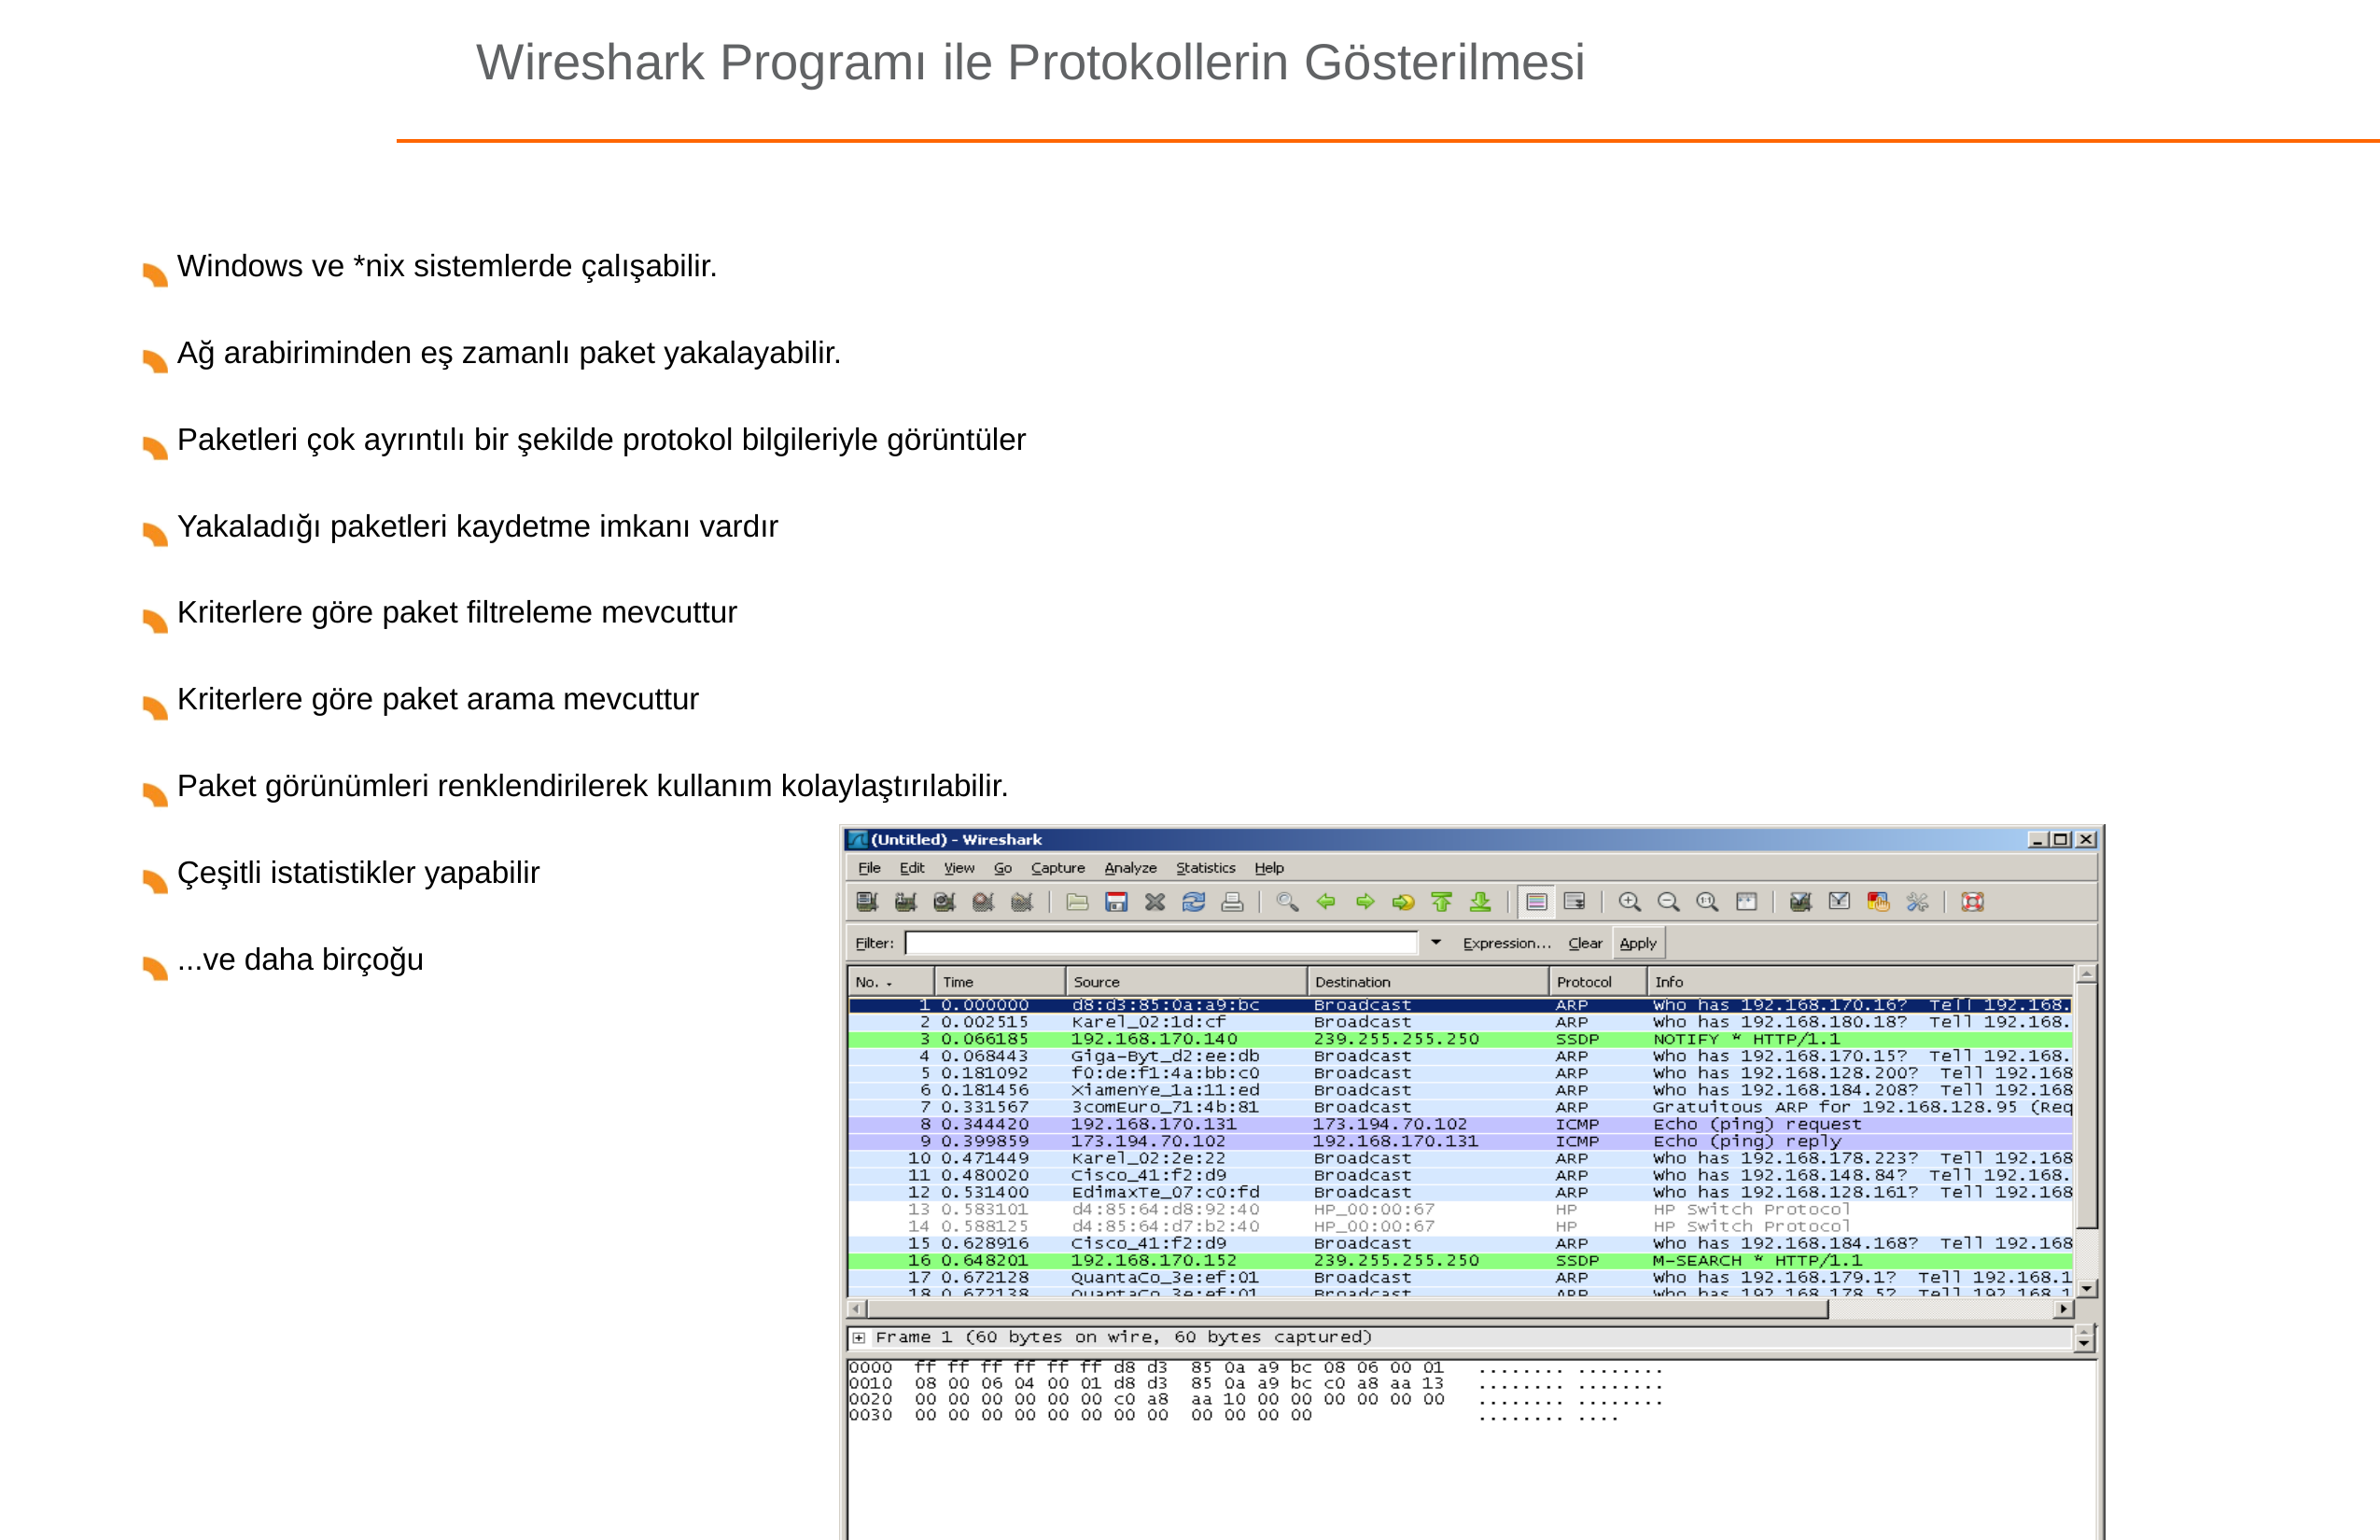

Wireshark Programı ile Protokollerin Gösterilmesi
Windows ve *nix sistemlerde çalışabilir.
Ağ arabiriminden eş zamanlı paket yakalayabilir.
Paketleri çok ayrıntılı bir şekilde protokol bilgileriyle görüntüler
Yakaladığı paketleri kaydetme imkanı vardır
Kriterlere göre paket filtreleme mevcuttur
Kriterlere göre paket arama mevcuttur
Paket görünümleri renklendirilerek kullanım kolaylaştırılabilir.
Çeşitli istatistikler yapabilir
...ve daha birçoğu
Gizli, (c) 2011